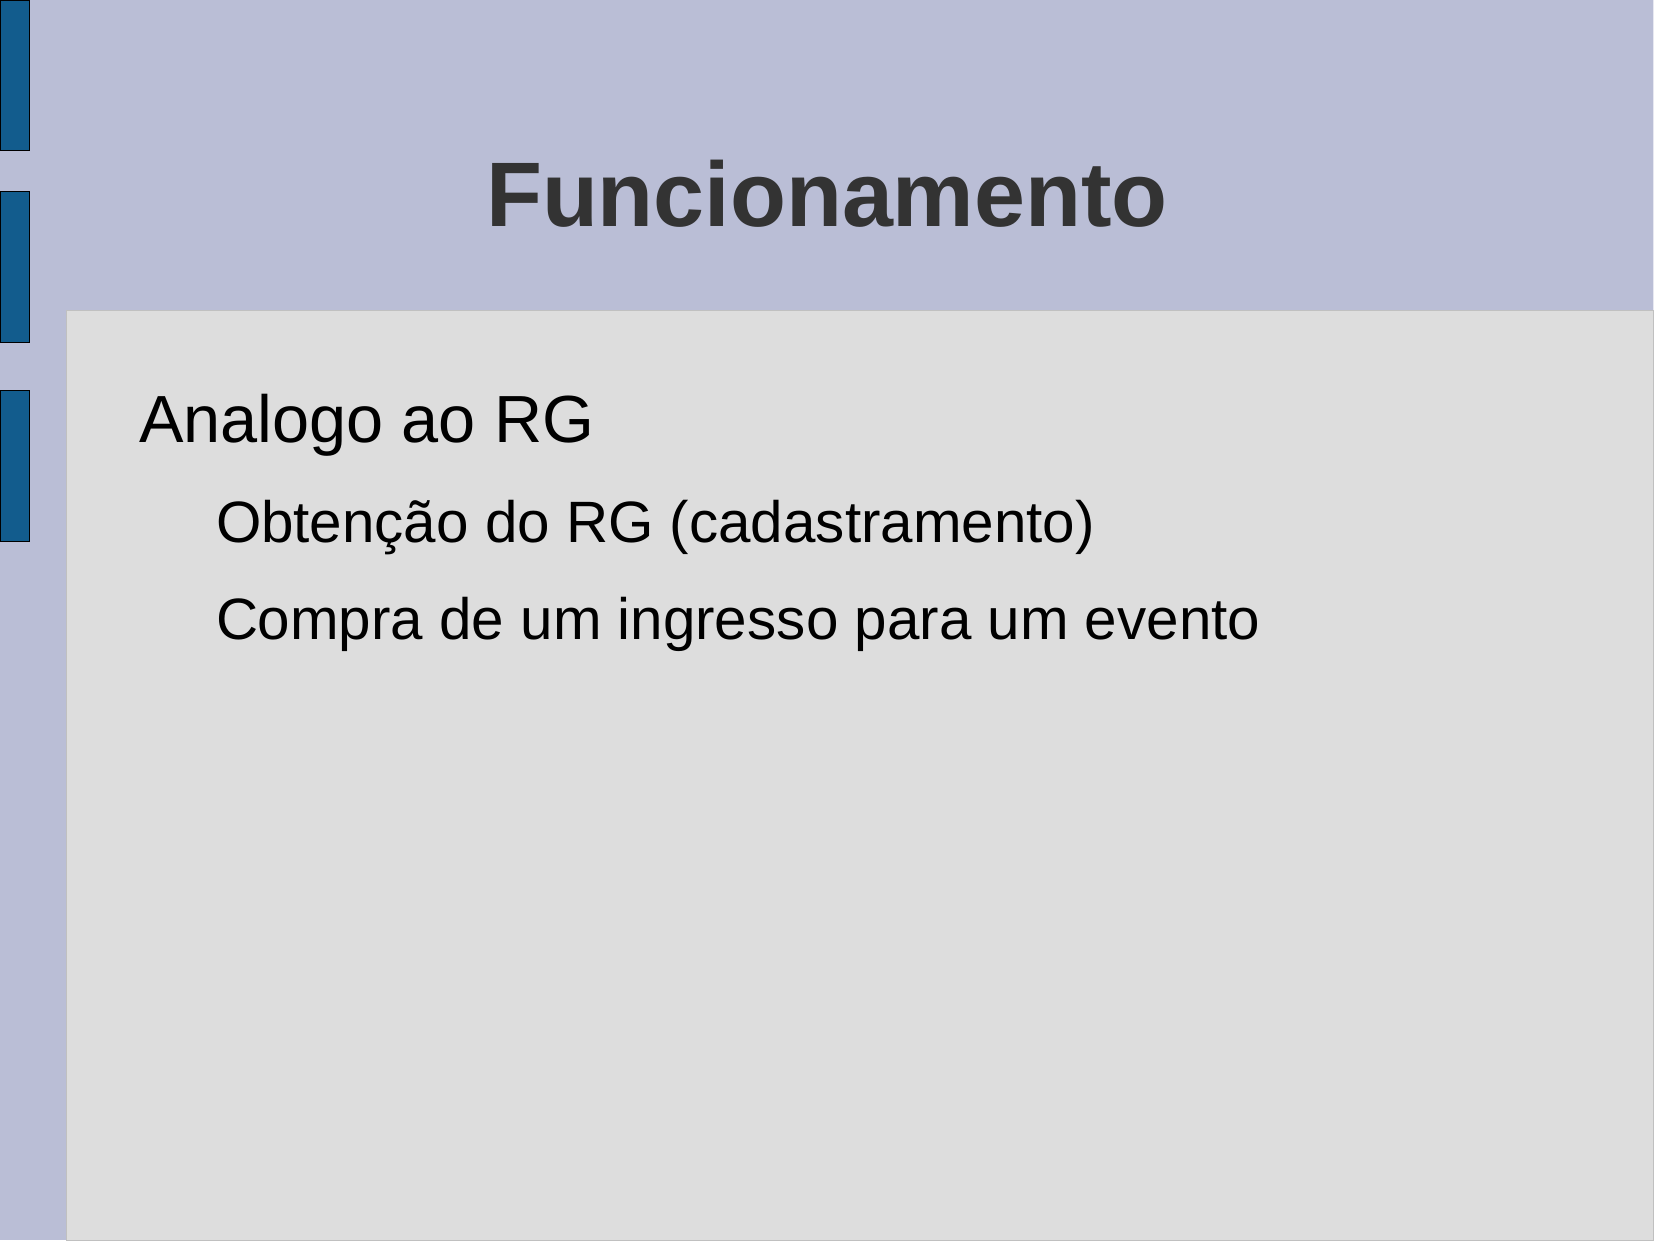

# Funcionamento
Analogo ao RG
Obtenção do RG (cadastramento)
Compra de um ingresso para um evento